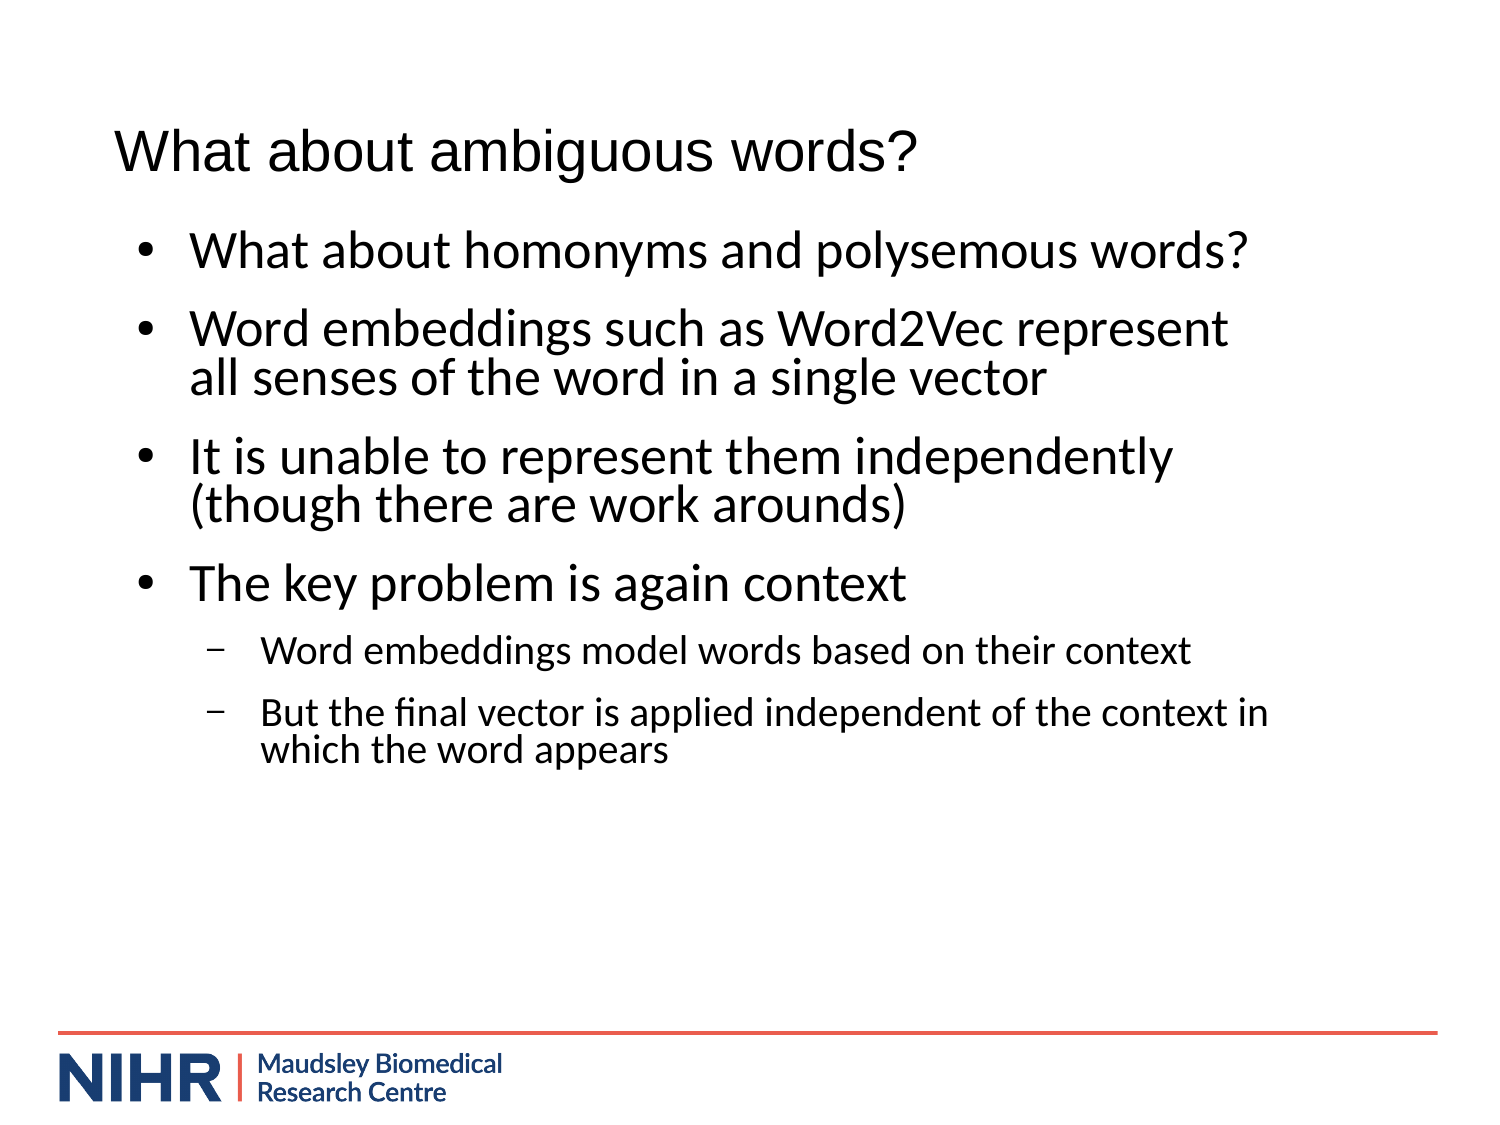

What about ambiguous words?
# What about homonyms and polysemous words?
Word embeddings such as Word2Vec represent all senses of the word in a single vector
It is unable to represent them independently (though there are work arounds)
The key problem is again context
Word embeddings model words based on their context
But the final vector is applied independent of the context in which the word appears